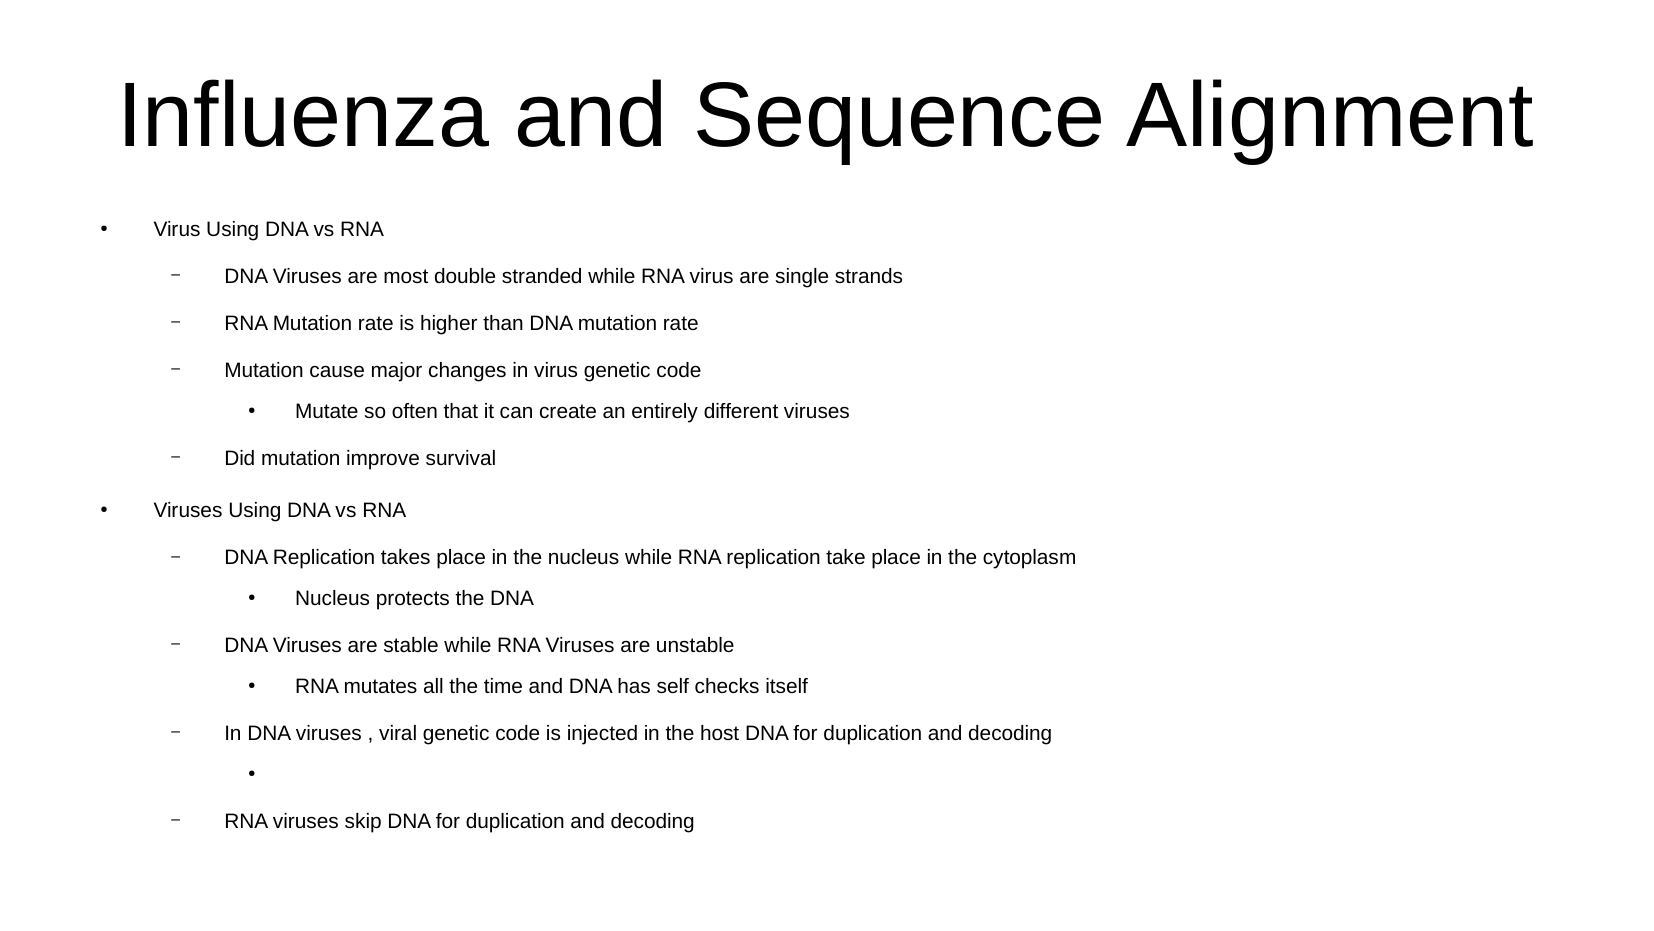

# Influenza and Sequence Alignment
Virus Using DNA vs RNA
DNA Viruses are most double stranded while RNA virus are single strands
RNA Mutation rate is higher than DNA mutation rate
Mutation cause major changes in virus genetic code
Mutate so often that it can create an entirely different viruses
Did mutation improve survival
Viruses Using DNA vs RNA
DNA Replication takes place in the nucleus while RNA replication take place in the cytoplasm
Nucleus protects the DNA
DNA Viruses are stable while RNA Viruses are unstable
RNA mutates all the time and DNA has self checks itself
In DNA viruses , viral genetic code is injected in the host DNA for duplication and decoding
RNA viruses skip DNA for duplication and decoding